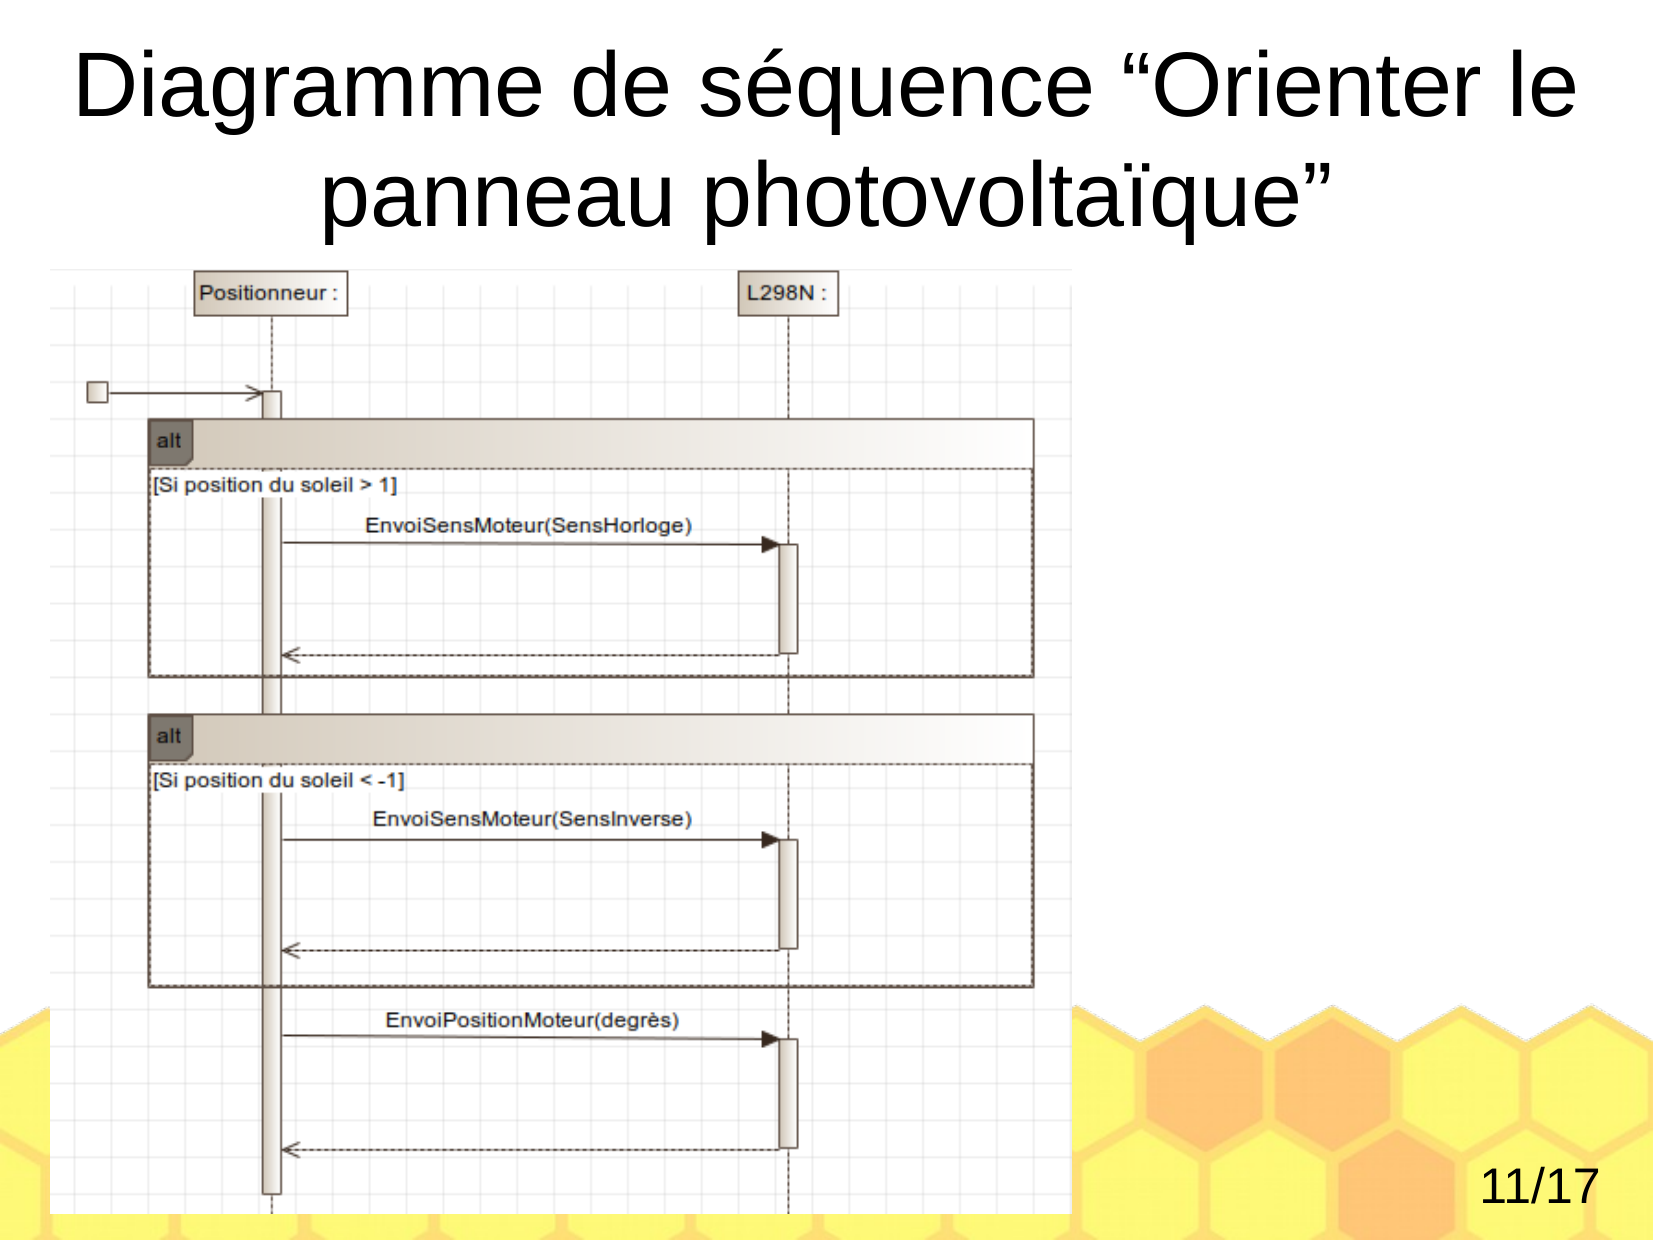

Diagramme de séquence “Orienter le panneau photovoltaïque”